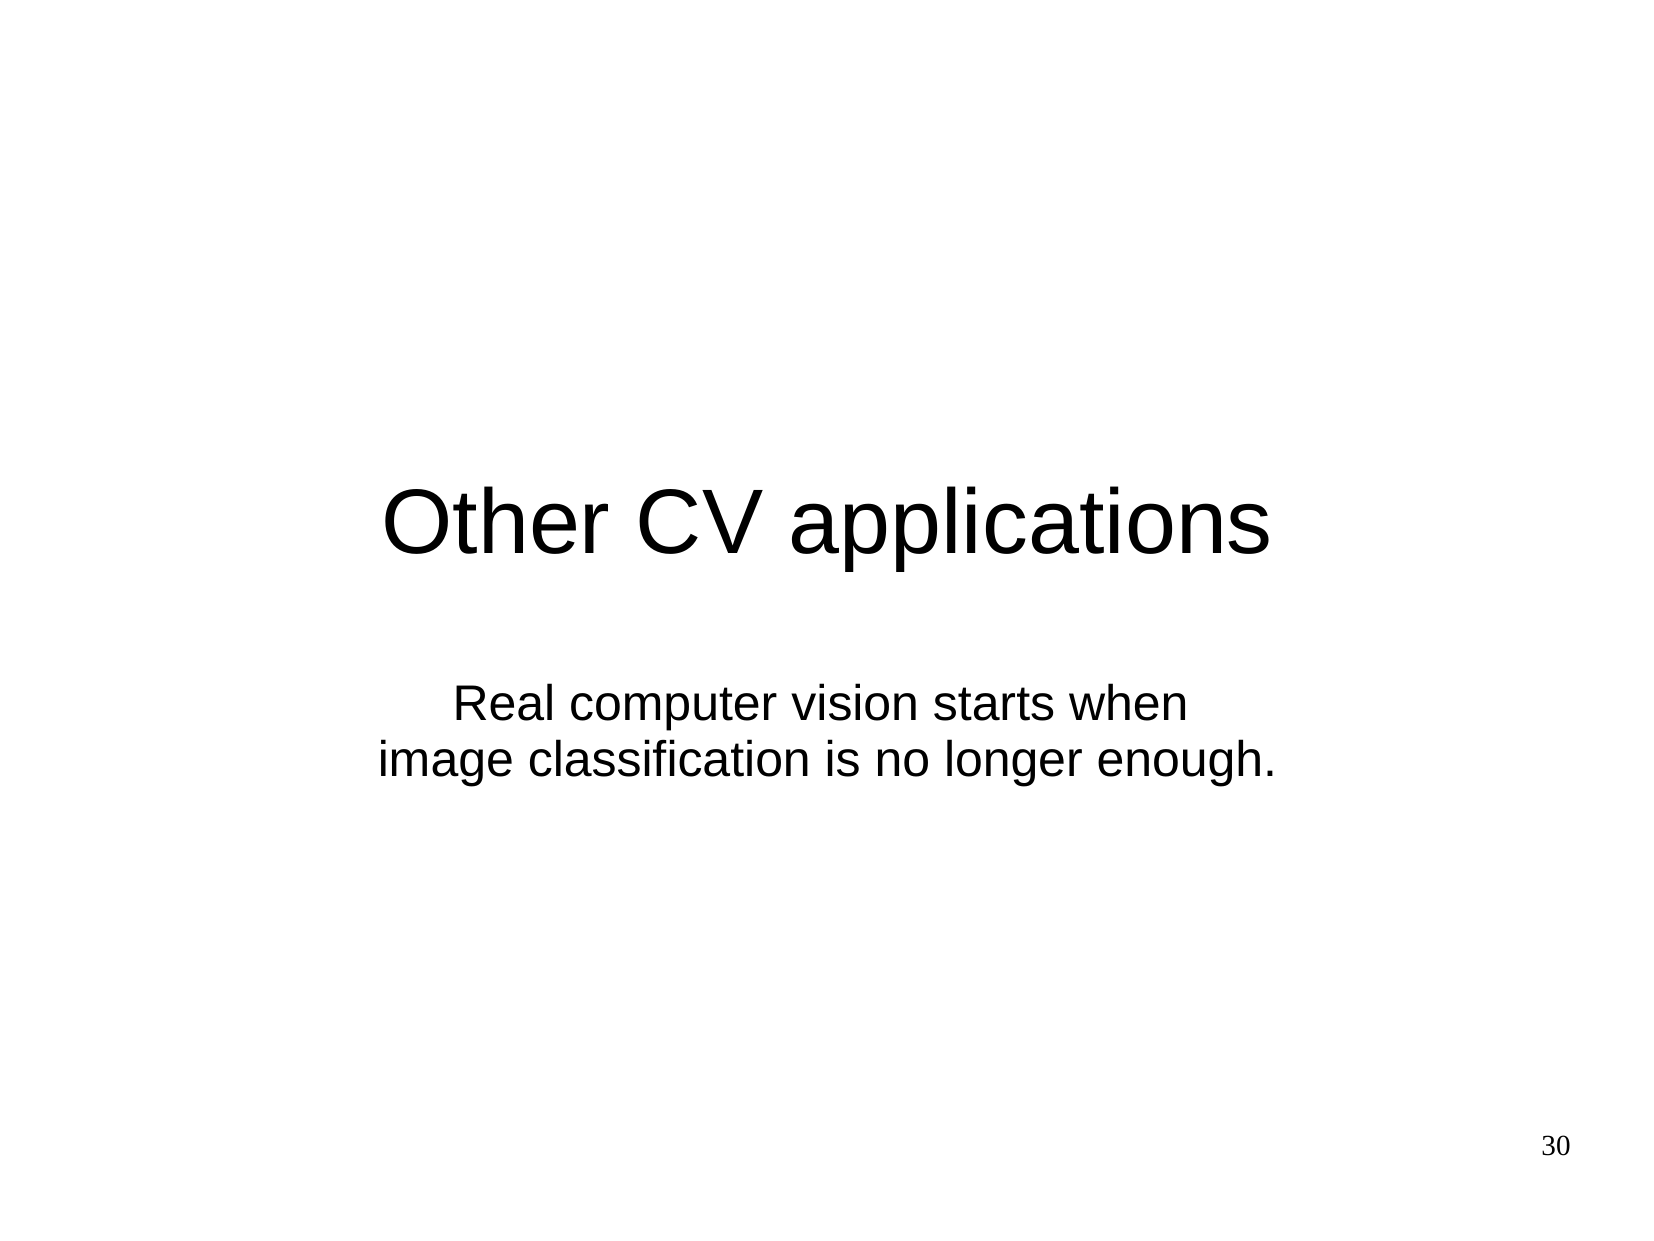

# Other CV applications Real computer vision starts when image classification is no longer enough.
30